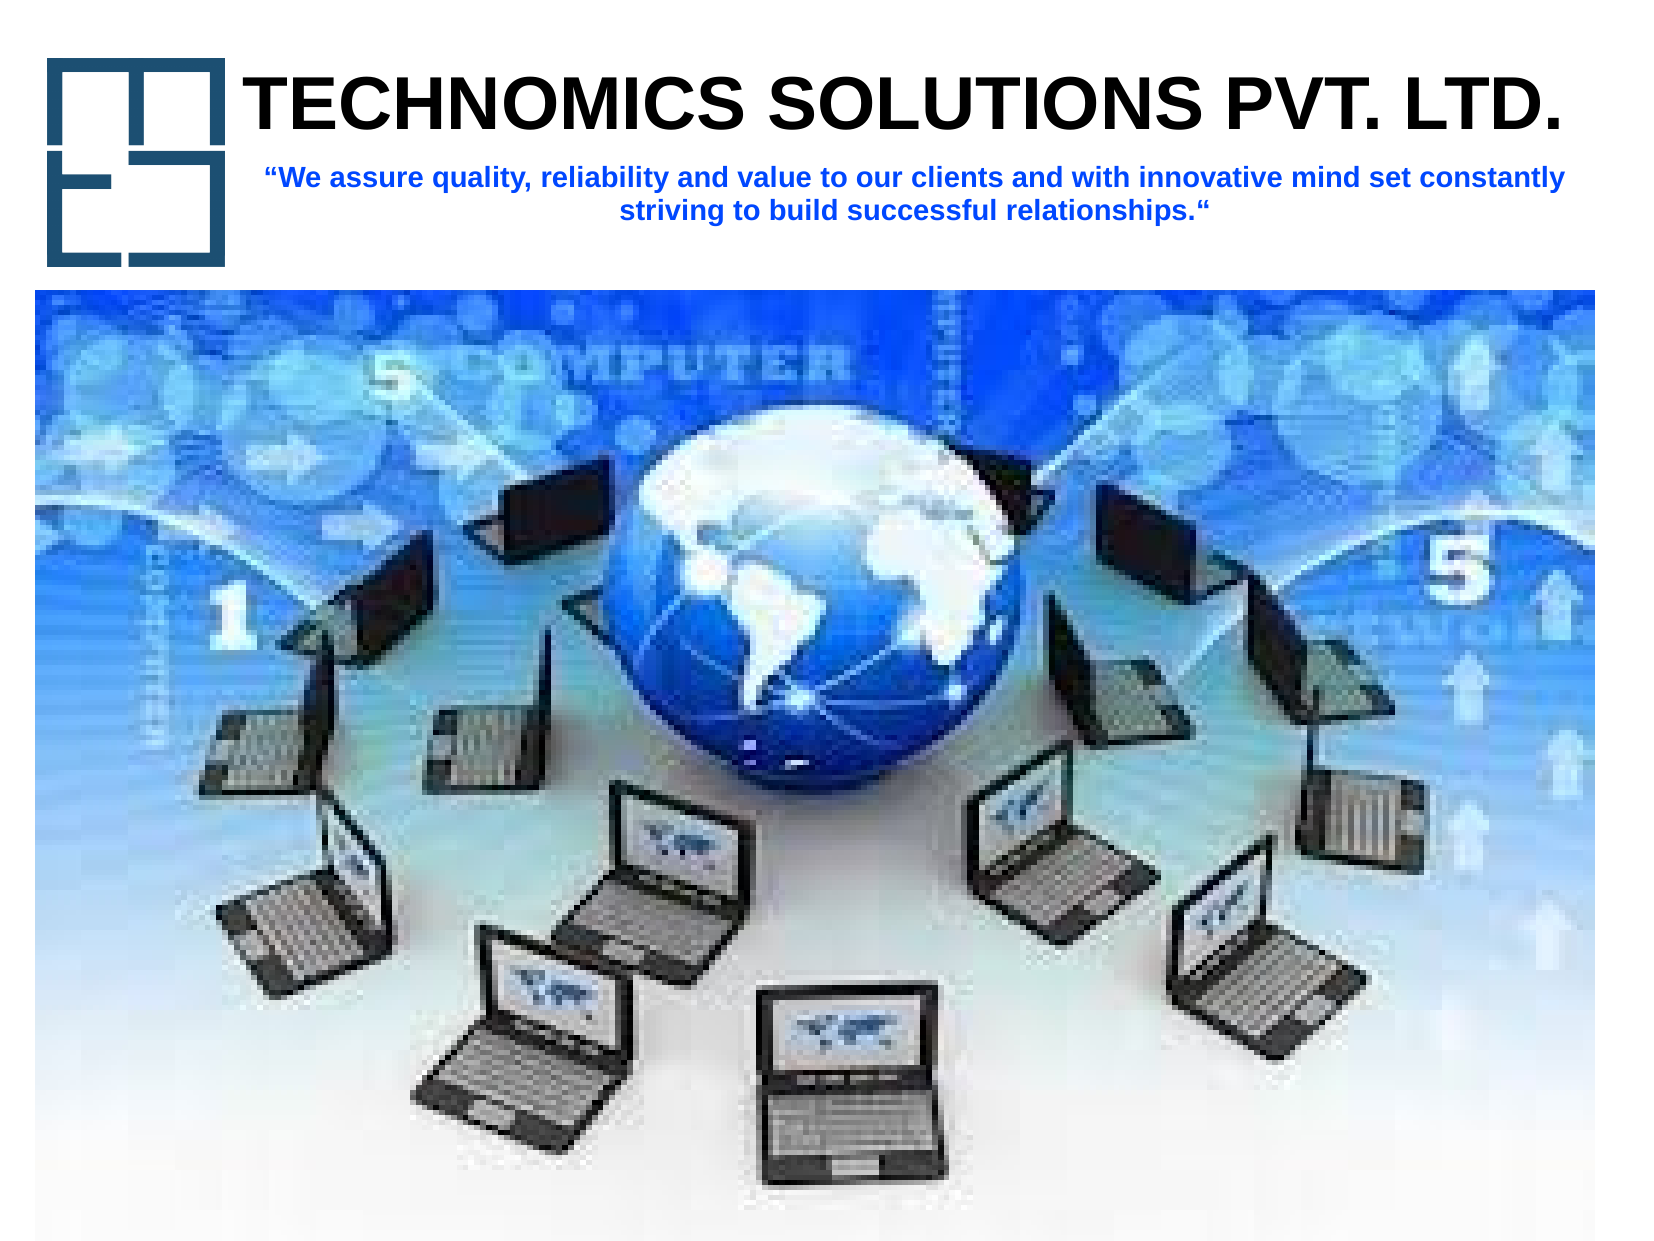

# TECHNOMICS SOLUTIONS PVT. LTD.
“We assure quality, reliability and value to our clients and with innovative mind set constantly striving to build successful relationships.“